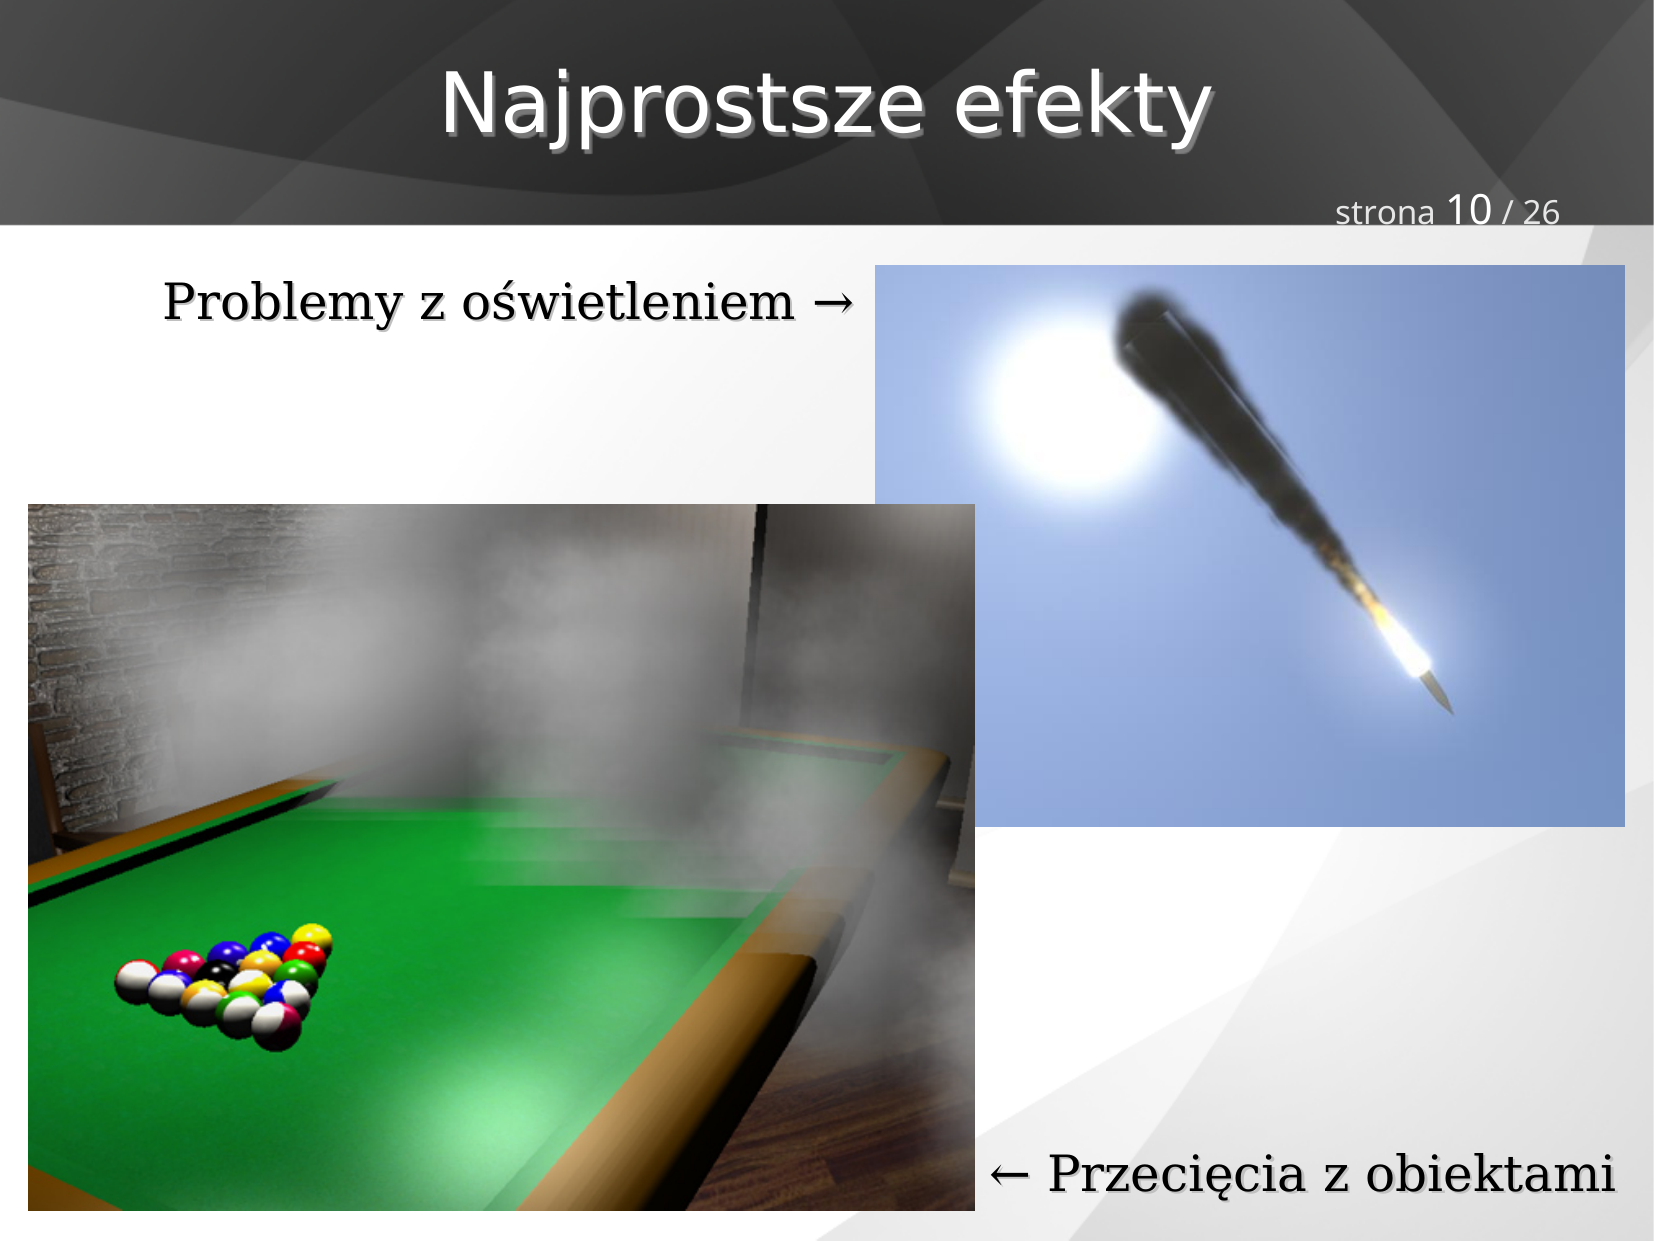

# Najprostsze efekty
strona / 26
Problemy z oświetleniem →
← Przecięcia z obiektami